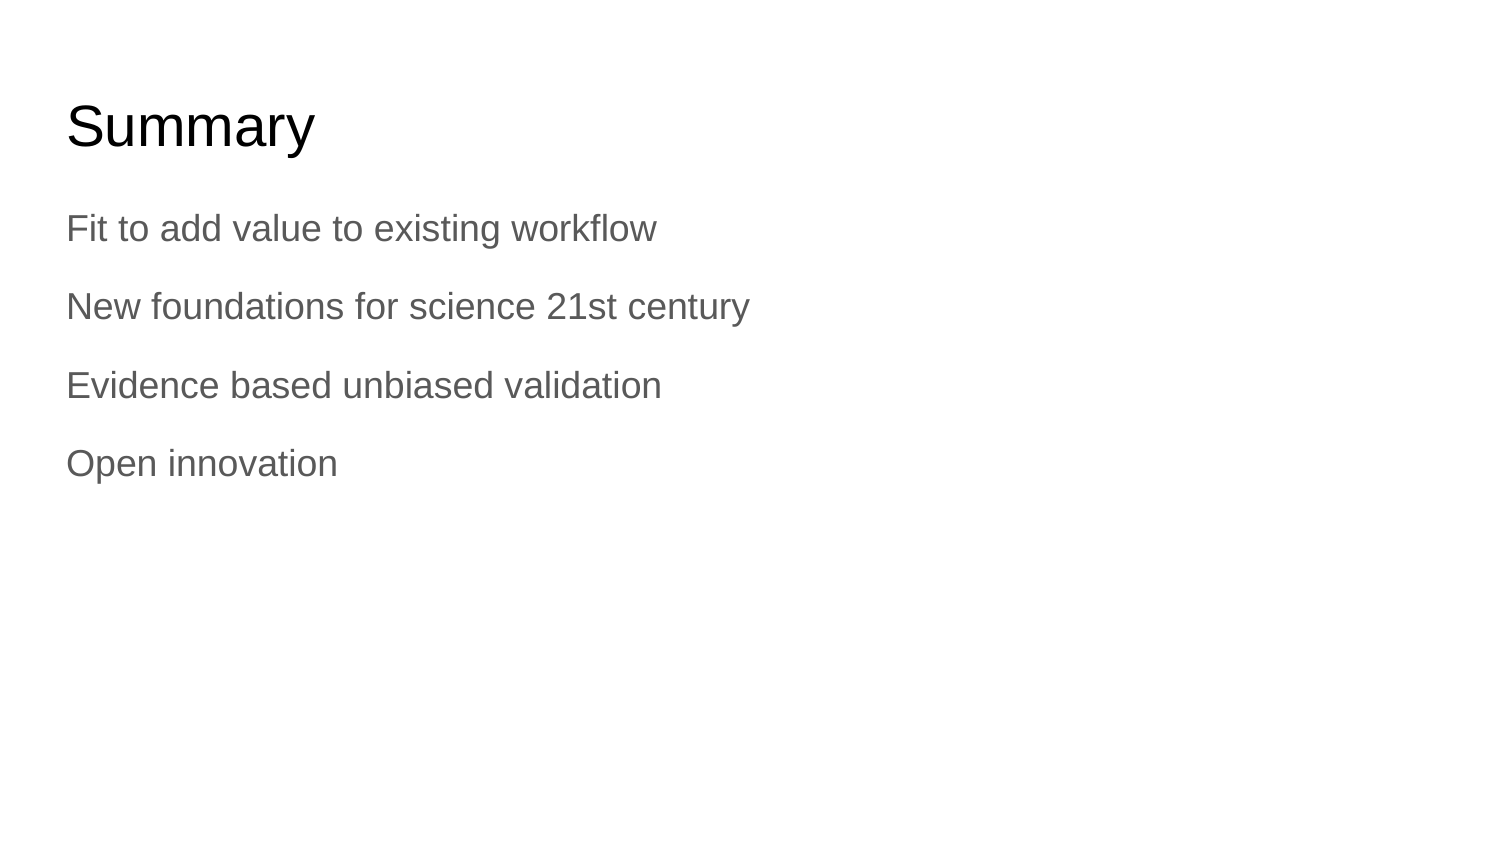

# Summary
Fit to add value to existing workflow
New foundations for science 21st century
Evidence based unbiased validation
Open innovation